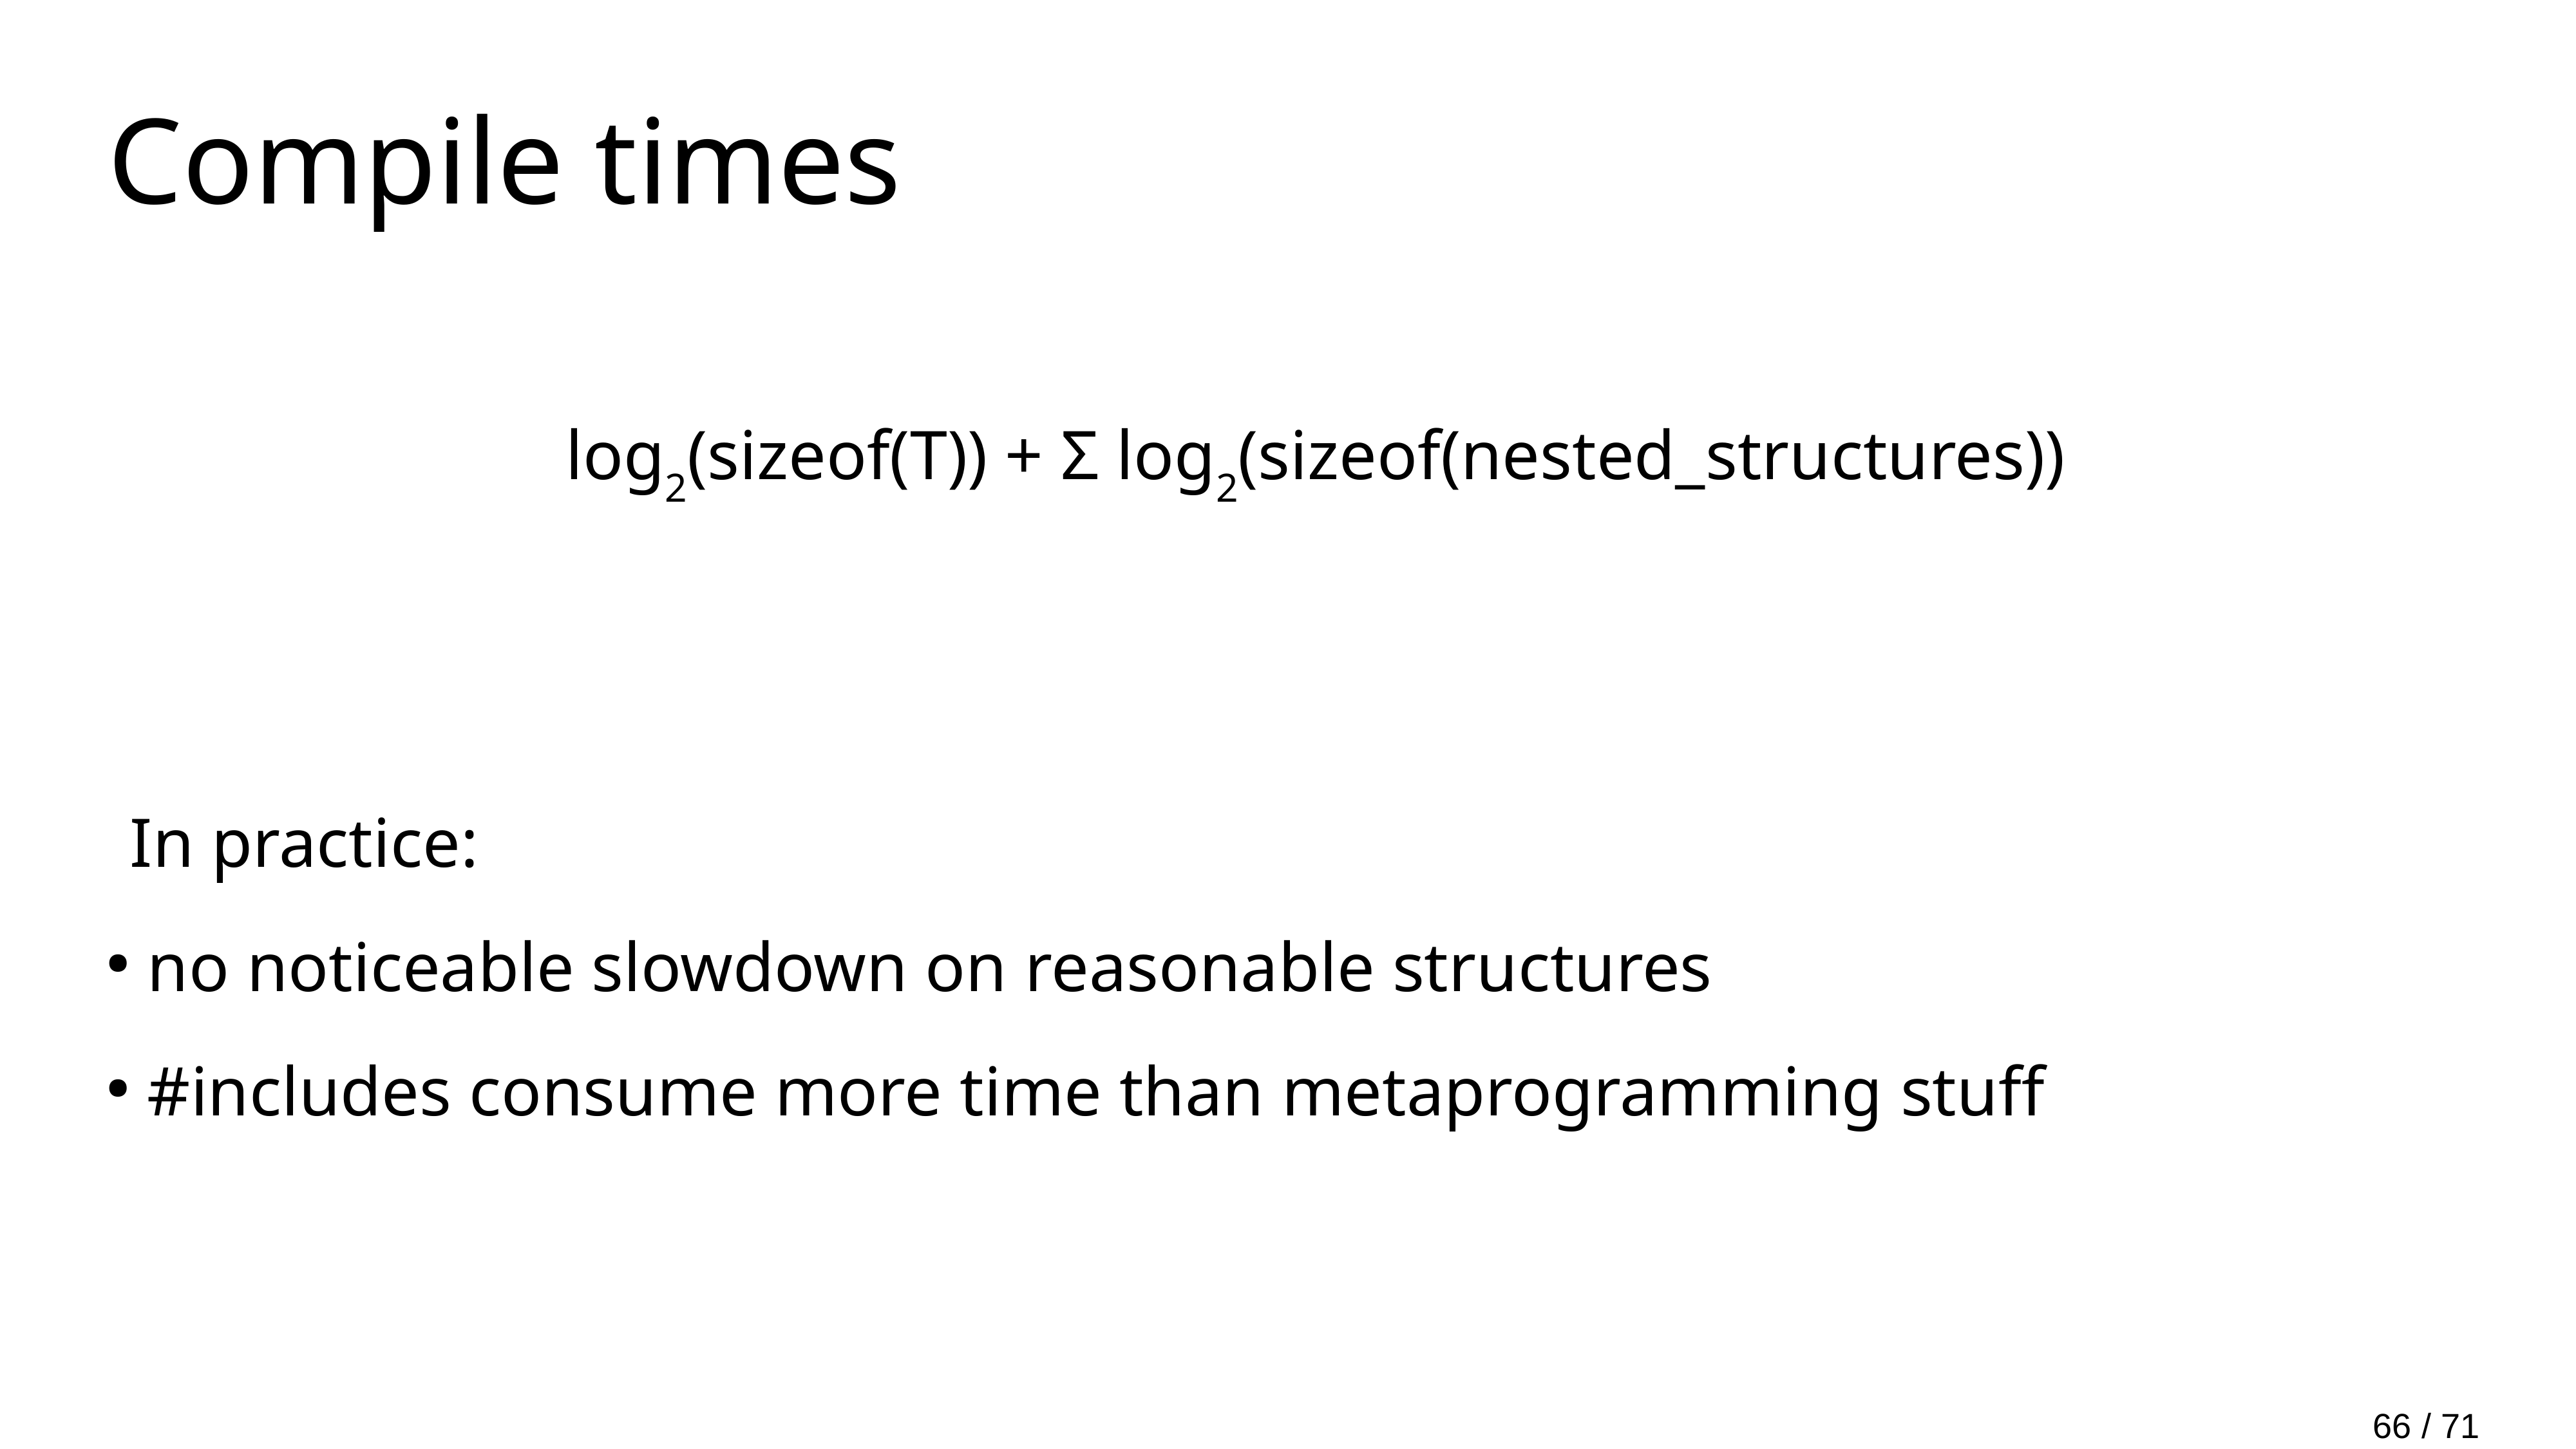

# Compile times
log2(sizeof(T)) + Σ log2(sizeof(nested_structures))
In practice:
 no noticeable slowdown on reasonable structures
 #includes consume more time than metaprogramming stuff